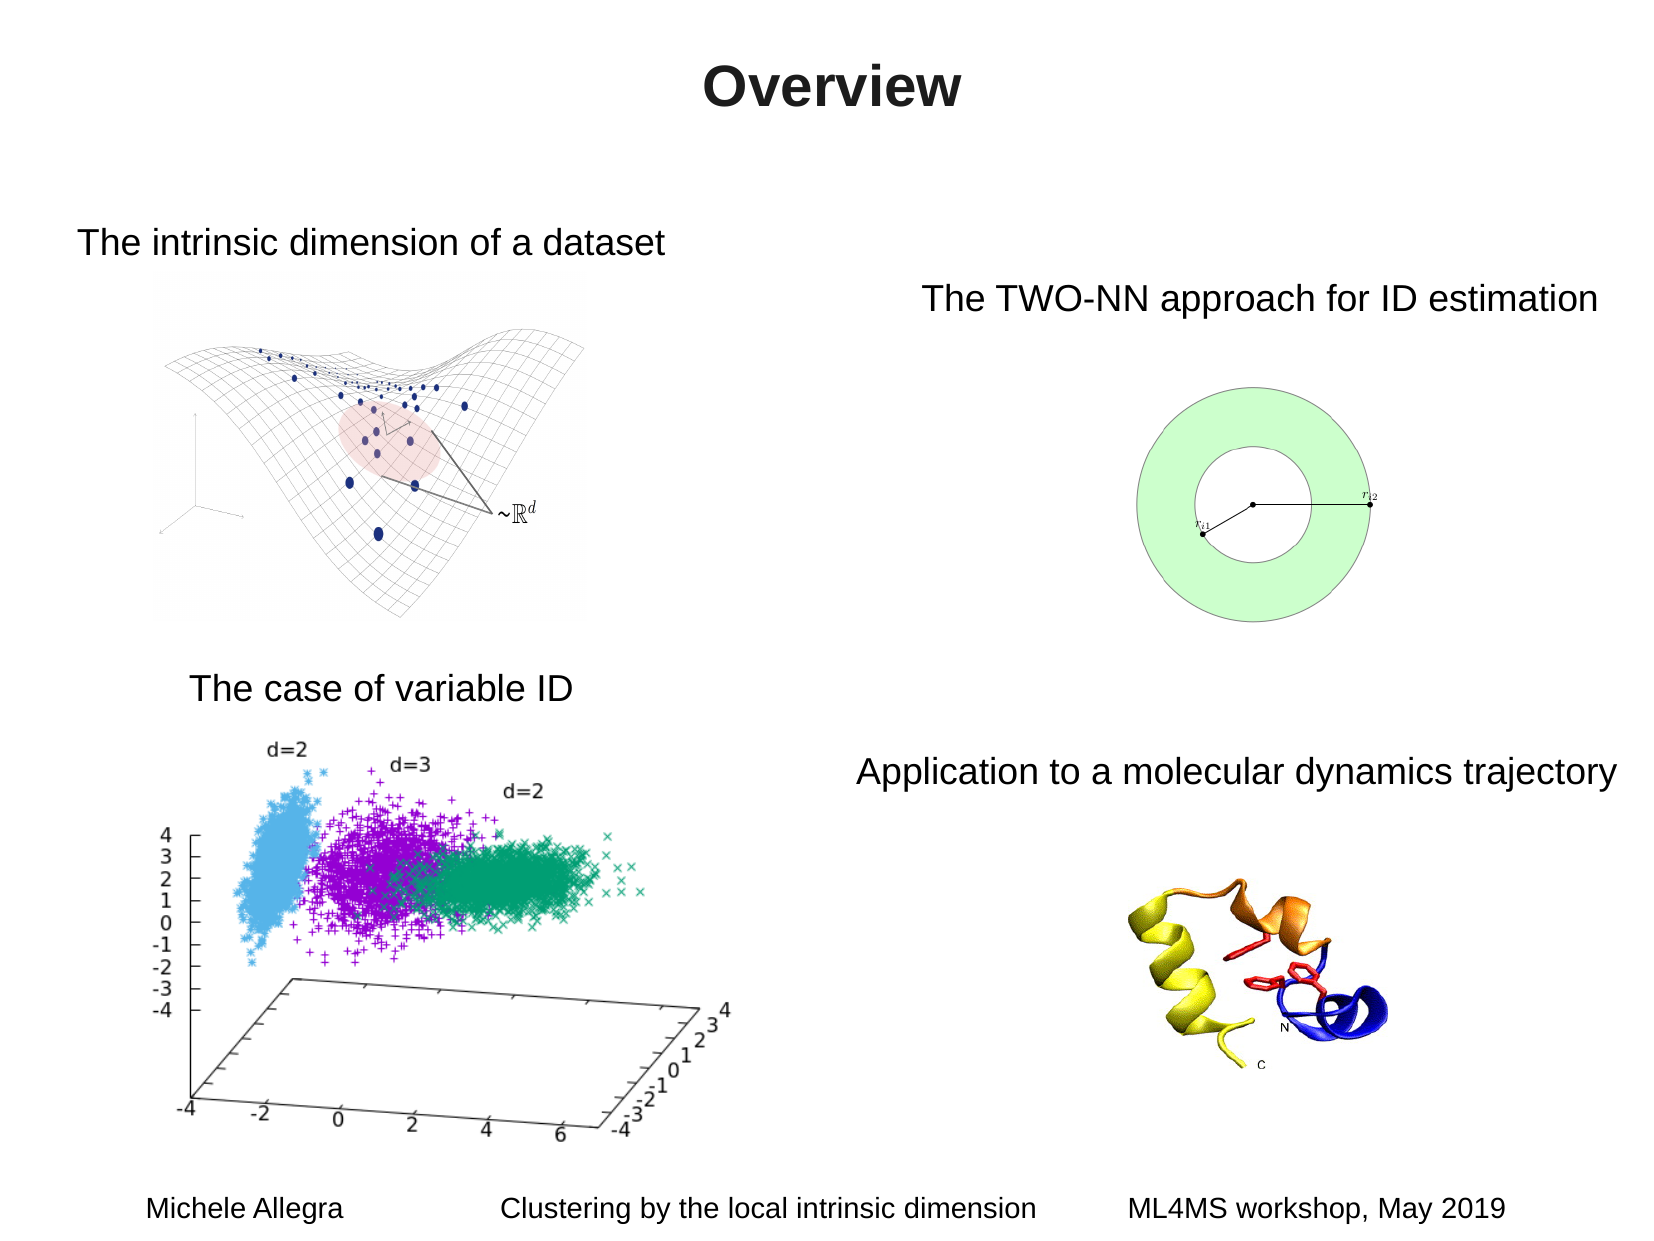

# Overview
The intrinsic dimension of a dataset
The TWO-NN approach for ID estimation
The case of variable ID
Application to a molecular dynamics trajectory
Michele Allegra Clustering by the local intrinsic dimension ML4MS workshop, May 2019